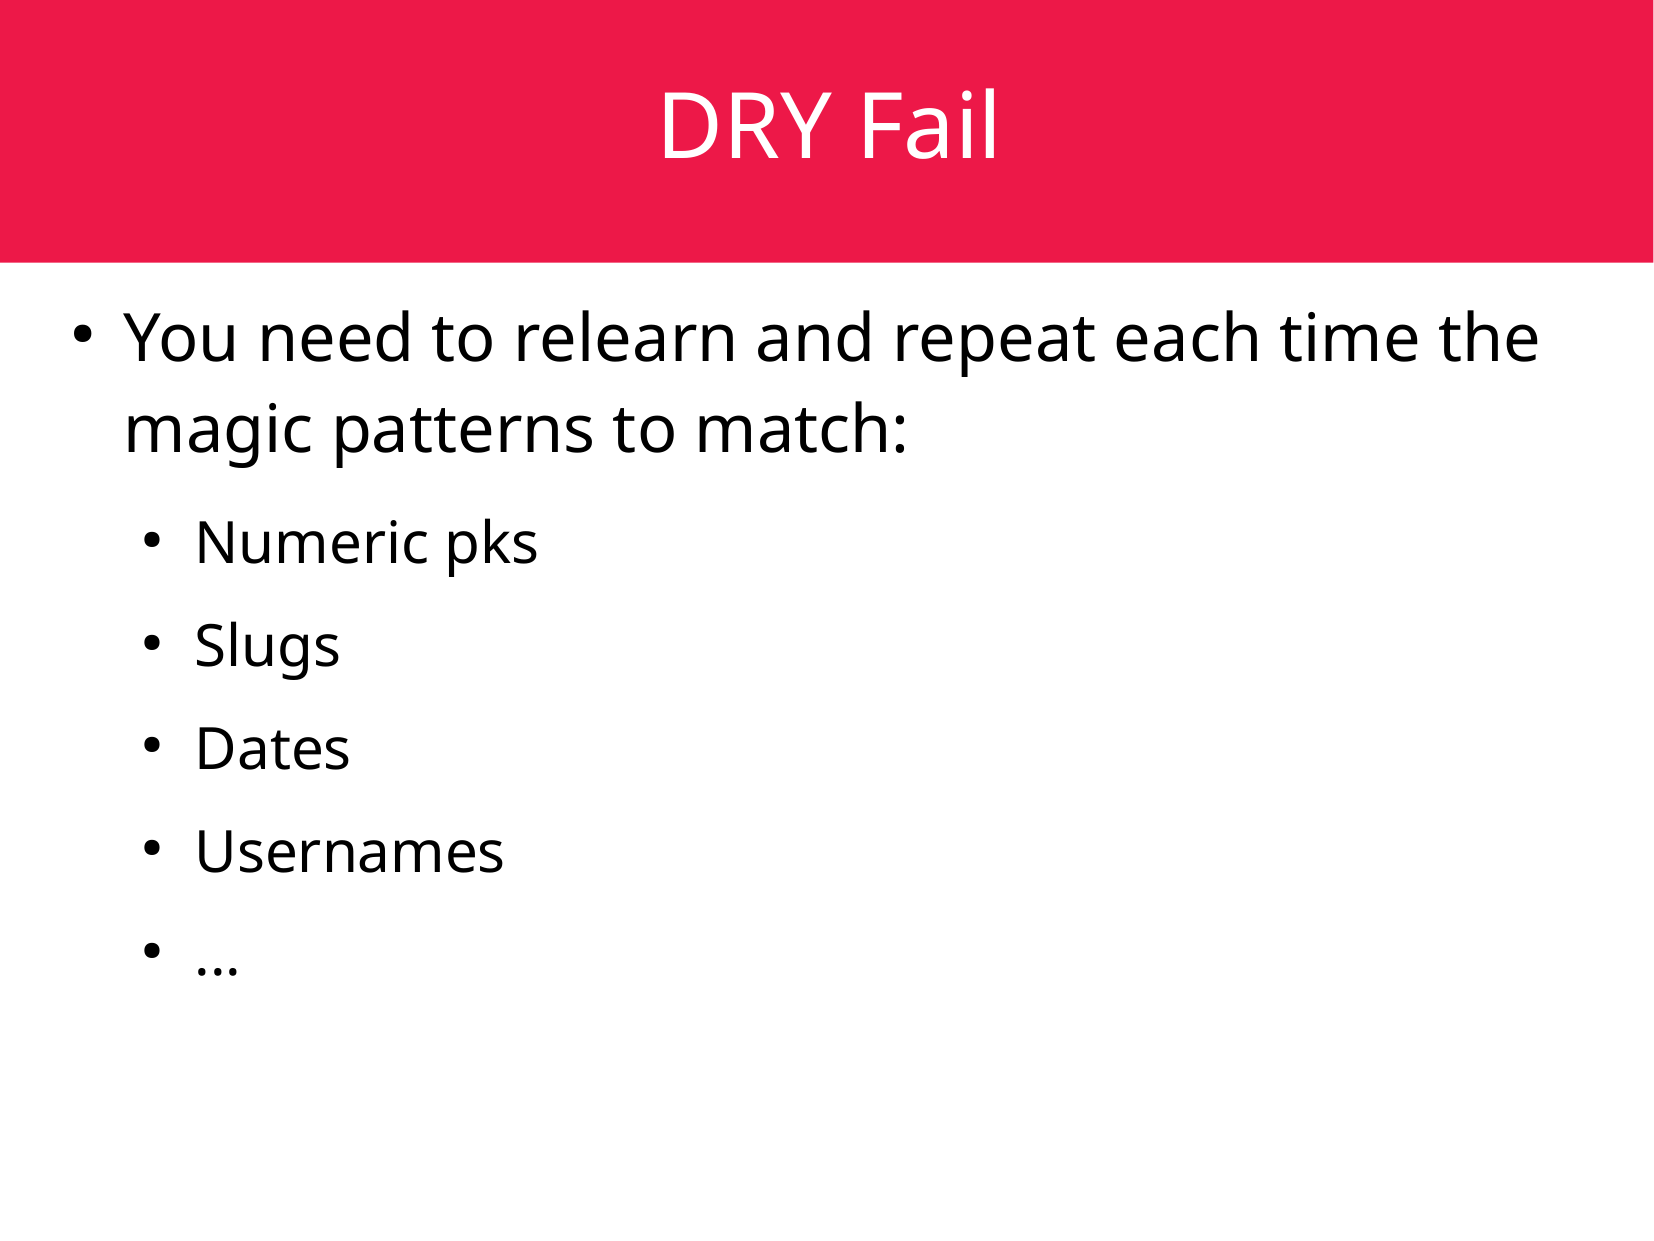

# DRY Fail
You need to relearn and repeat each time the magic patterns to match:
Numeric pks
Slugs
Dates
Usernames
...